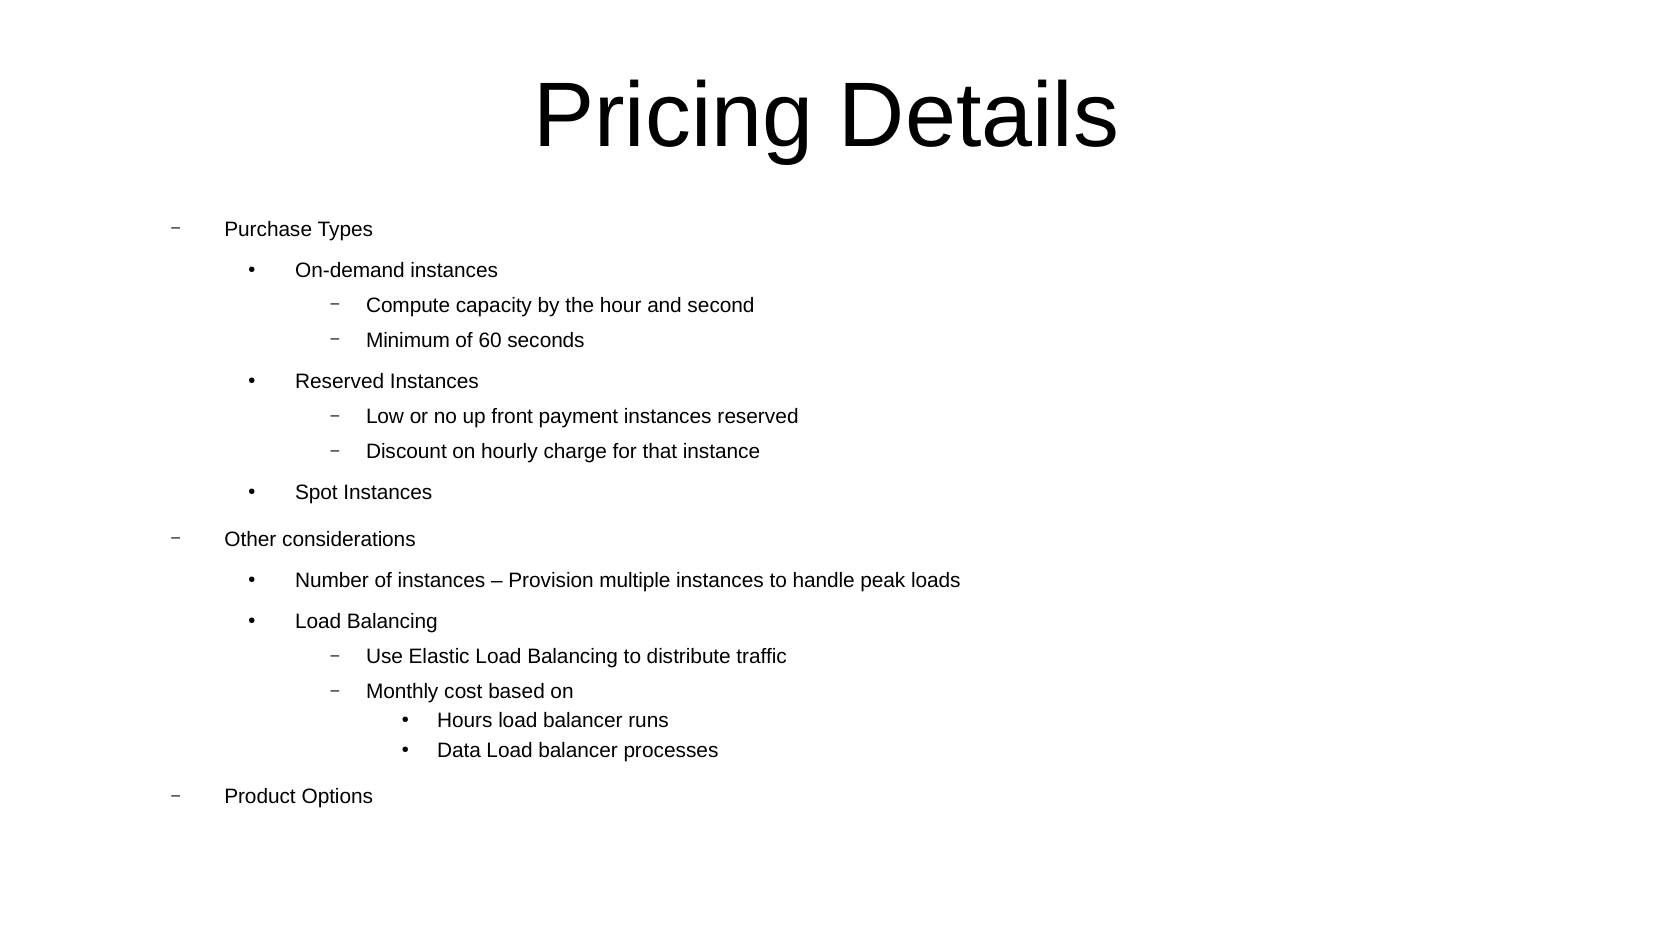

# Pricing Details
Purchase Types
On-demand instances
Compute capacity by the hour and second
Minimum of 60 seconds
Reserved Instances
Low or no up front payment instances reserved
Discount on hourly charge for that instance
Spot Instances
Other considerations
Number of instances – Provision multiple instances to handle peak loads
Load Balancing
Use Elastic Load Balancing to distribute traffic
Monthly cost based on
Hours load balancer runs
Data Load balancer processes
Product Options